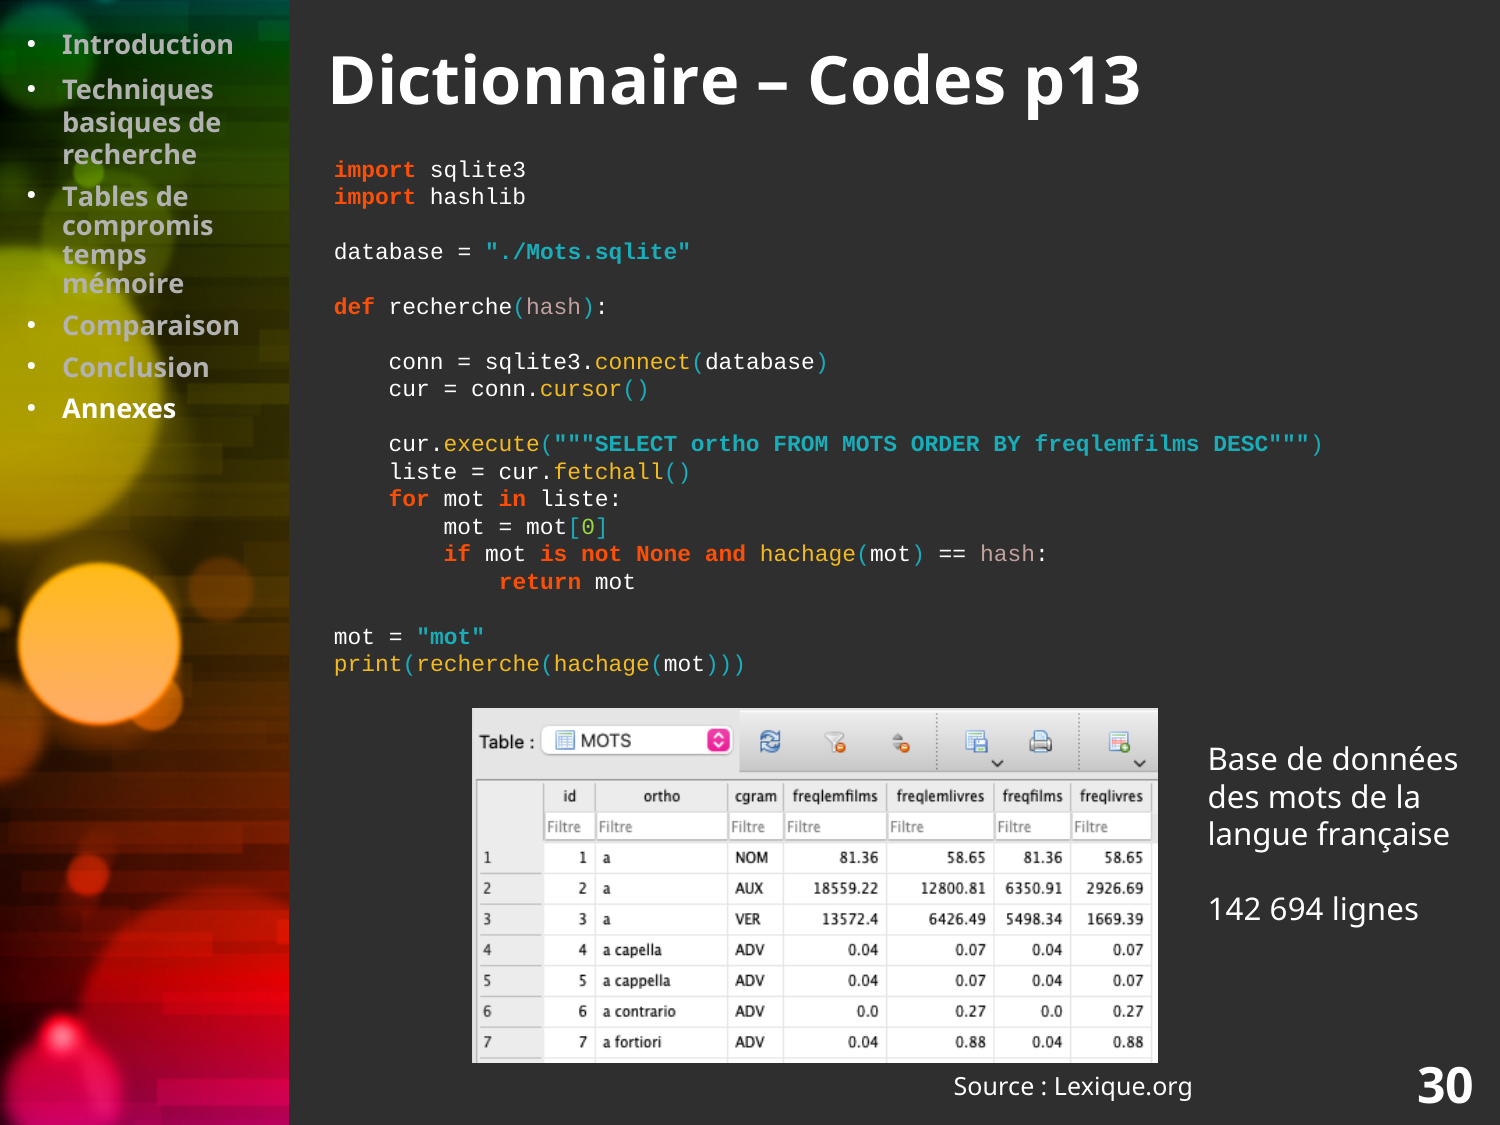

# Dictionnaire – Codes p13
Introduction
Techniques basiques de recherche
Tables de compromis temps mémoire
Comparaison
Conclusion
Annexes
import sqlite3
import hashlib
database = "./Mots.sqlite"
def recherche(hash):
 conn = sqlite3.connect(database)
 cur = conn.cursor()
 cur.execute("""SELECT ortho FROM MOTS ORDER BY freqlemfilms DESC""")
 liste = cur.fetchall()
 for mot in liste:
 mot = mot[0]
 if mot is not None and hachage(mot) == hash:
 return mot
mot = "mot"
print(recherche(hachage(mot)))
Base de données des mots de la langue française
142 694 lignes
Source : Lexique.org